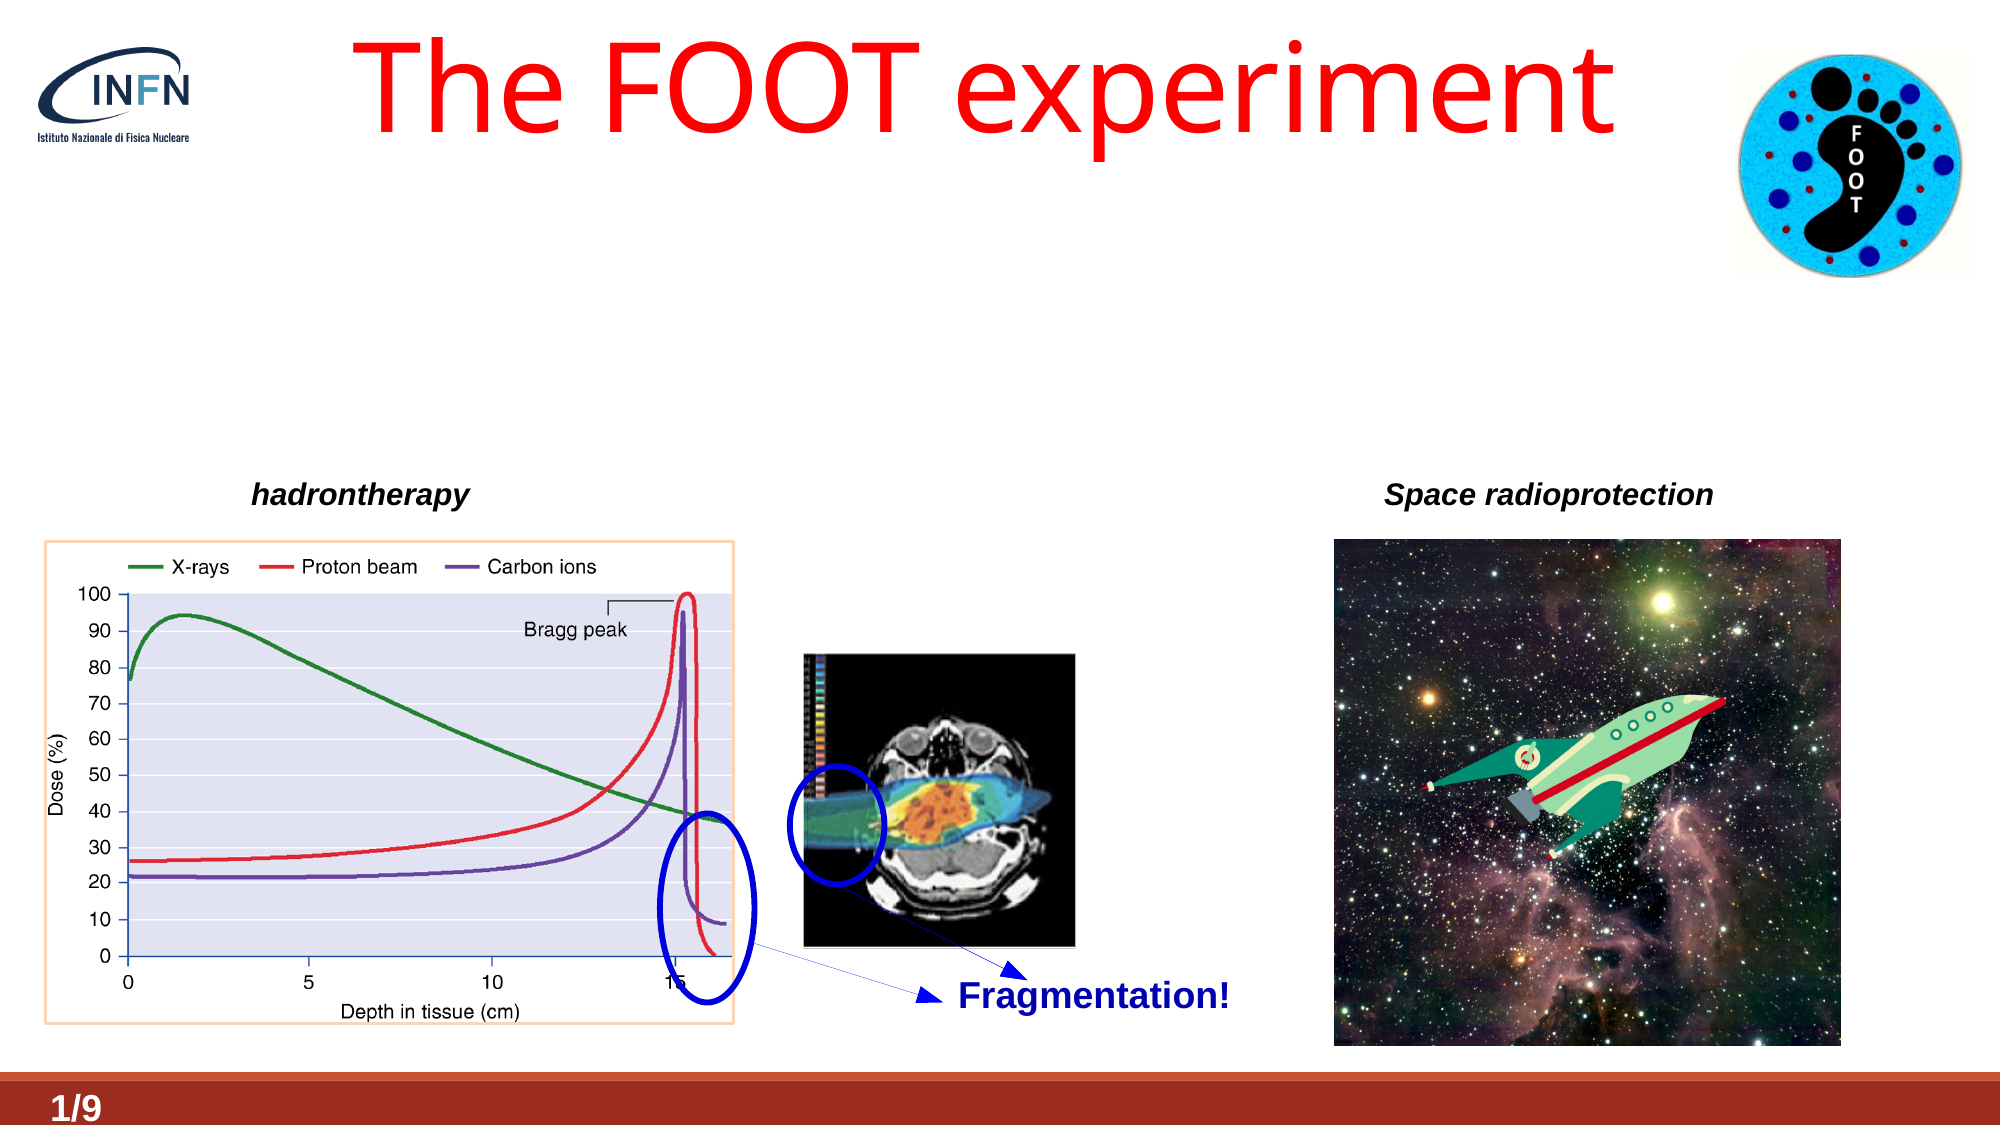

The FOOT experiment
hadrontherapy
Space radioprotection
Fragmentation!
1/9